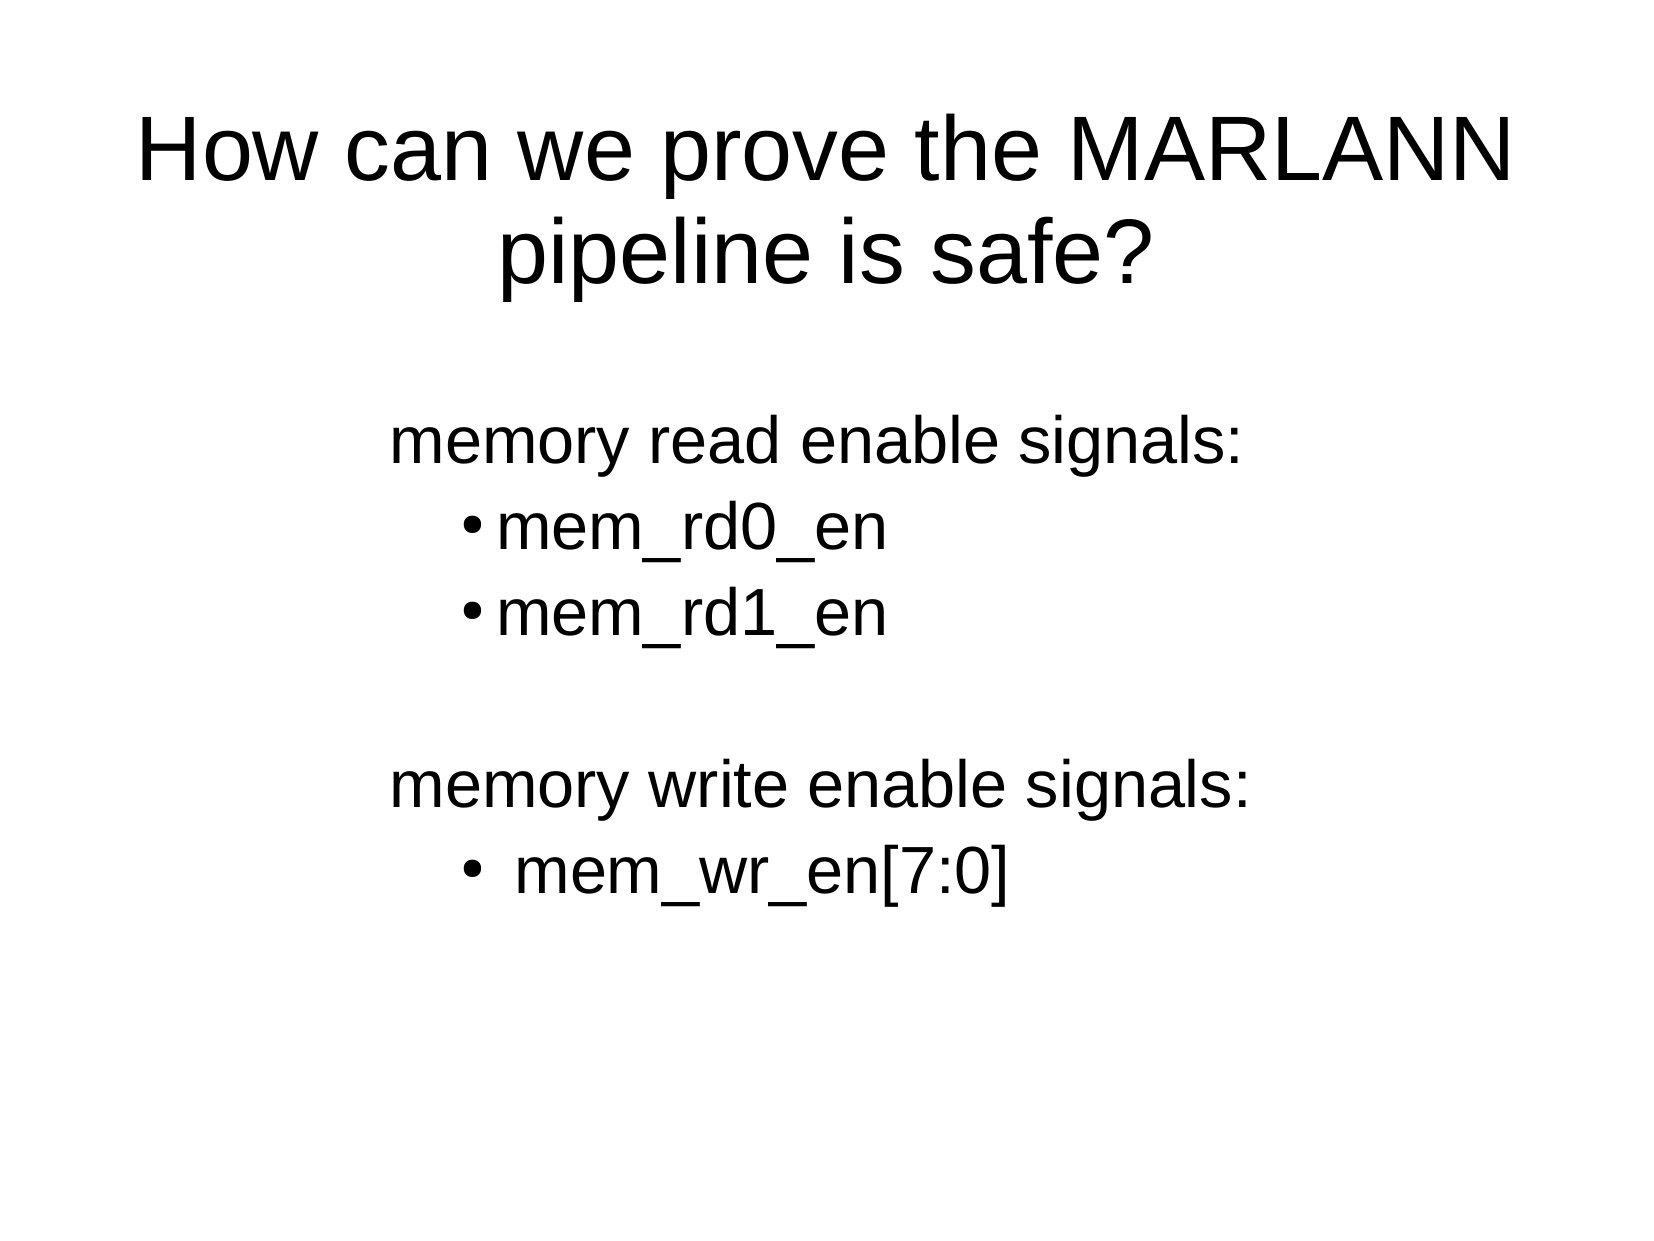

# How can we prove the MARLANN pipeline is safe?
memory read enable signals:
mem_rd0_en
mem_rd1_en
memory write enable signals:
 mem_wr_en[7:0]